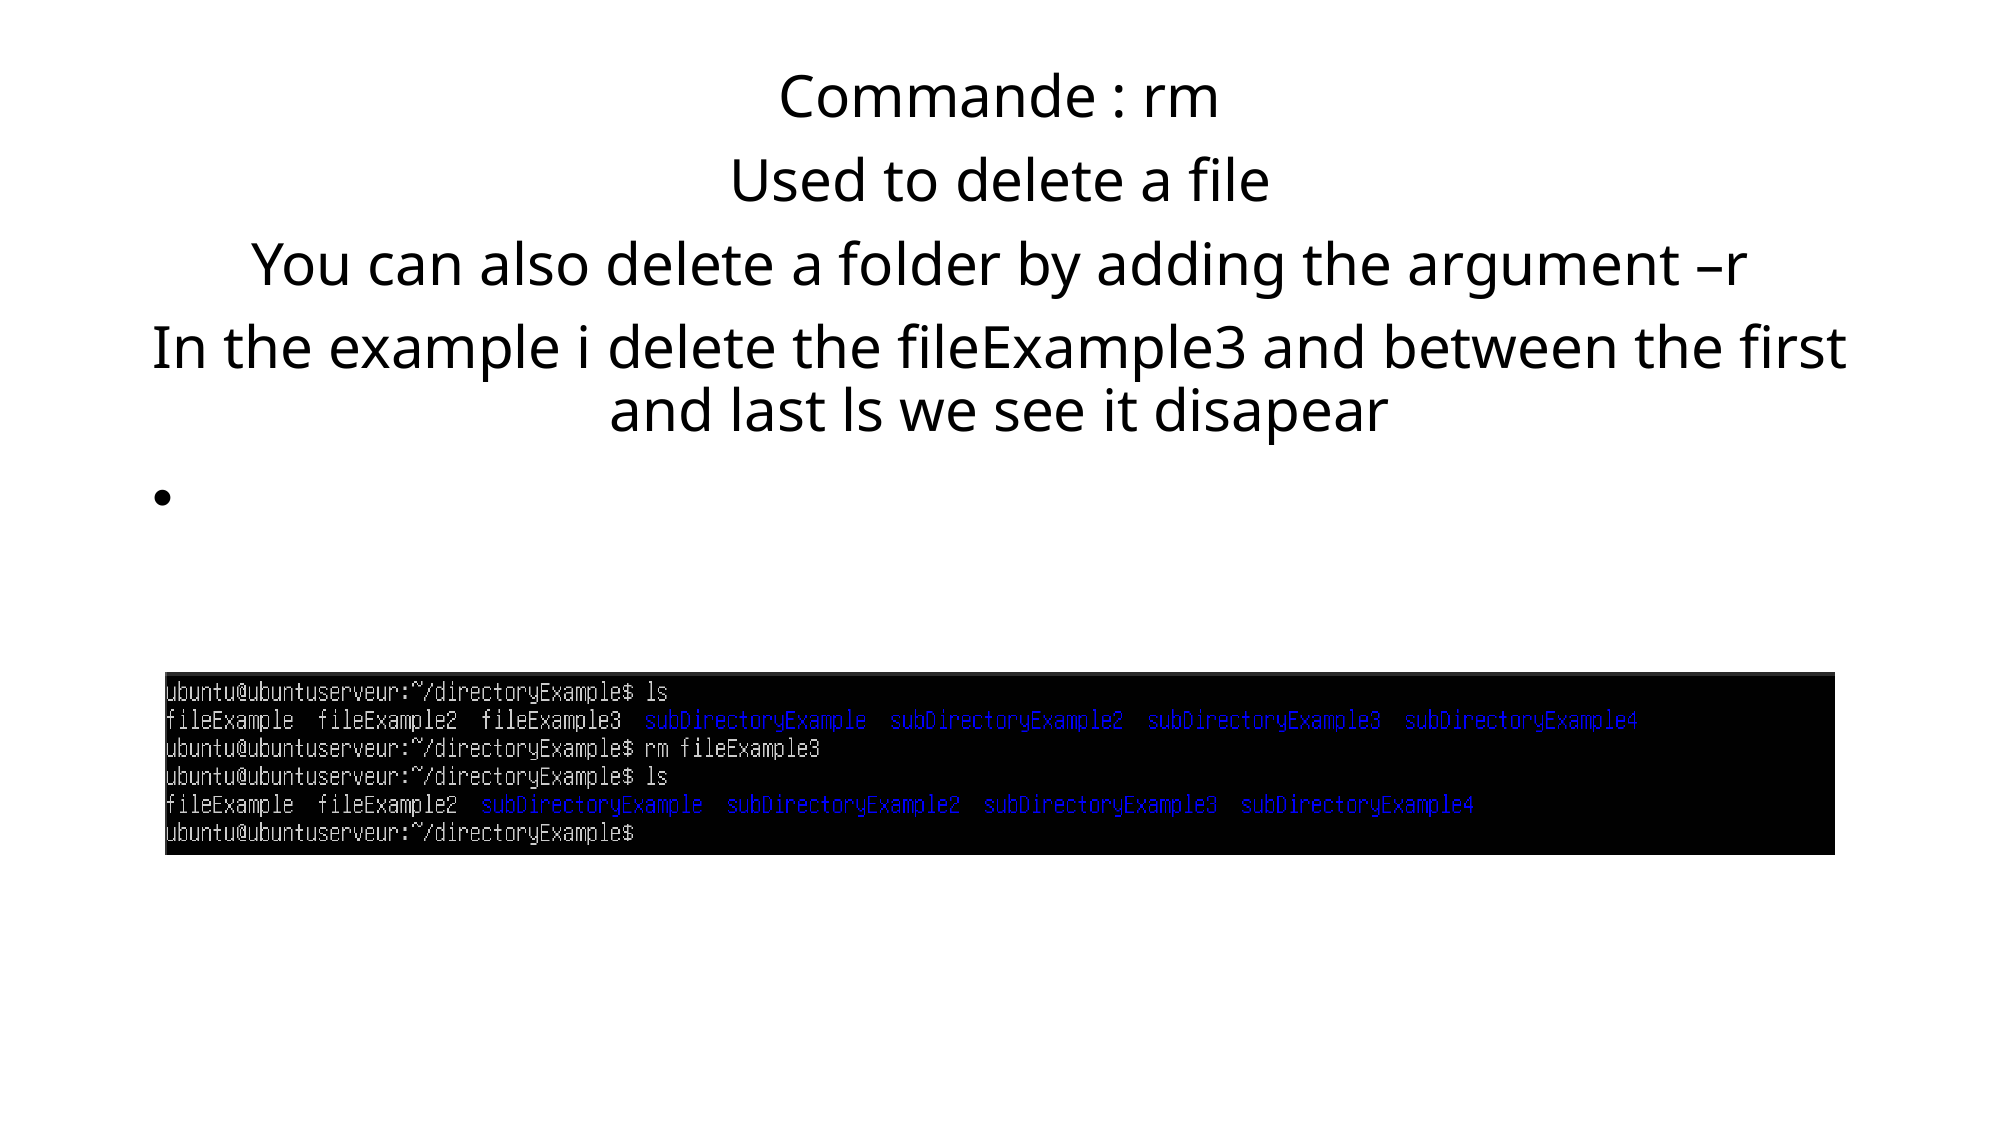

# Commande : rm
Used to delete a file
You can also delete a folder by adding the argument –r
In the example i delete the fileExample3 and between the first and last ls we see it disapear